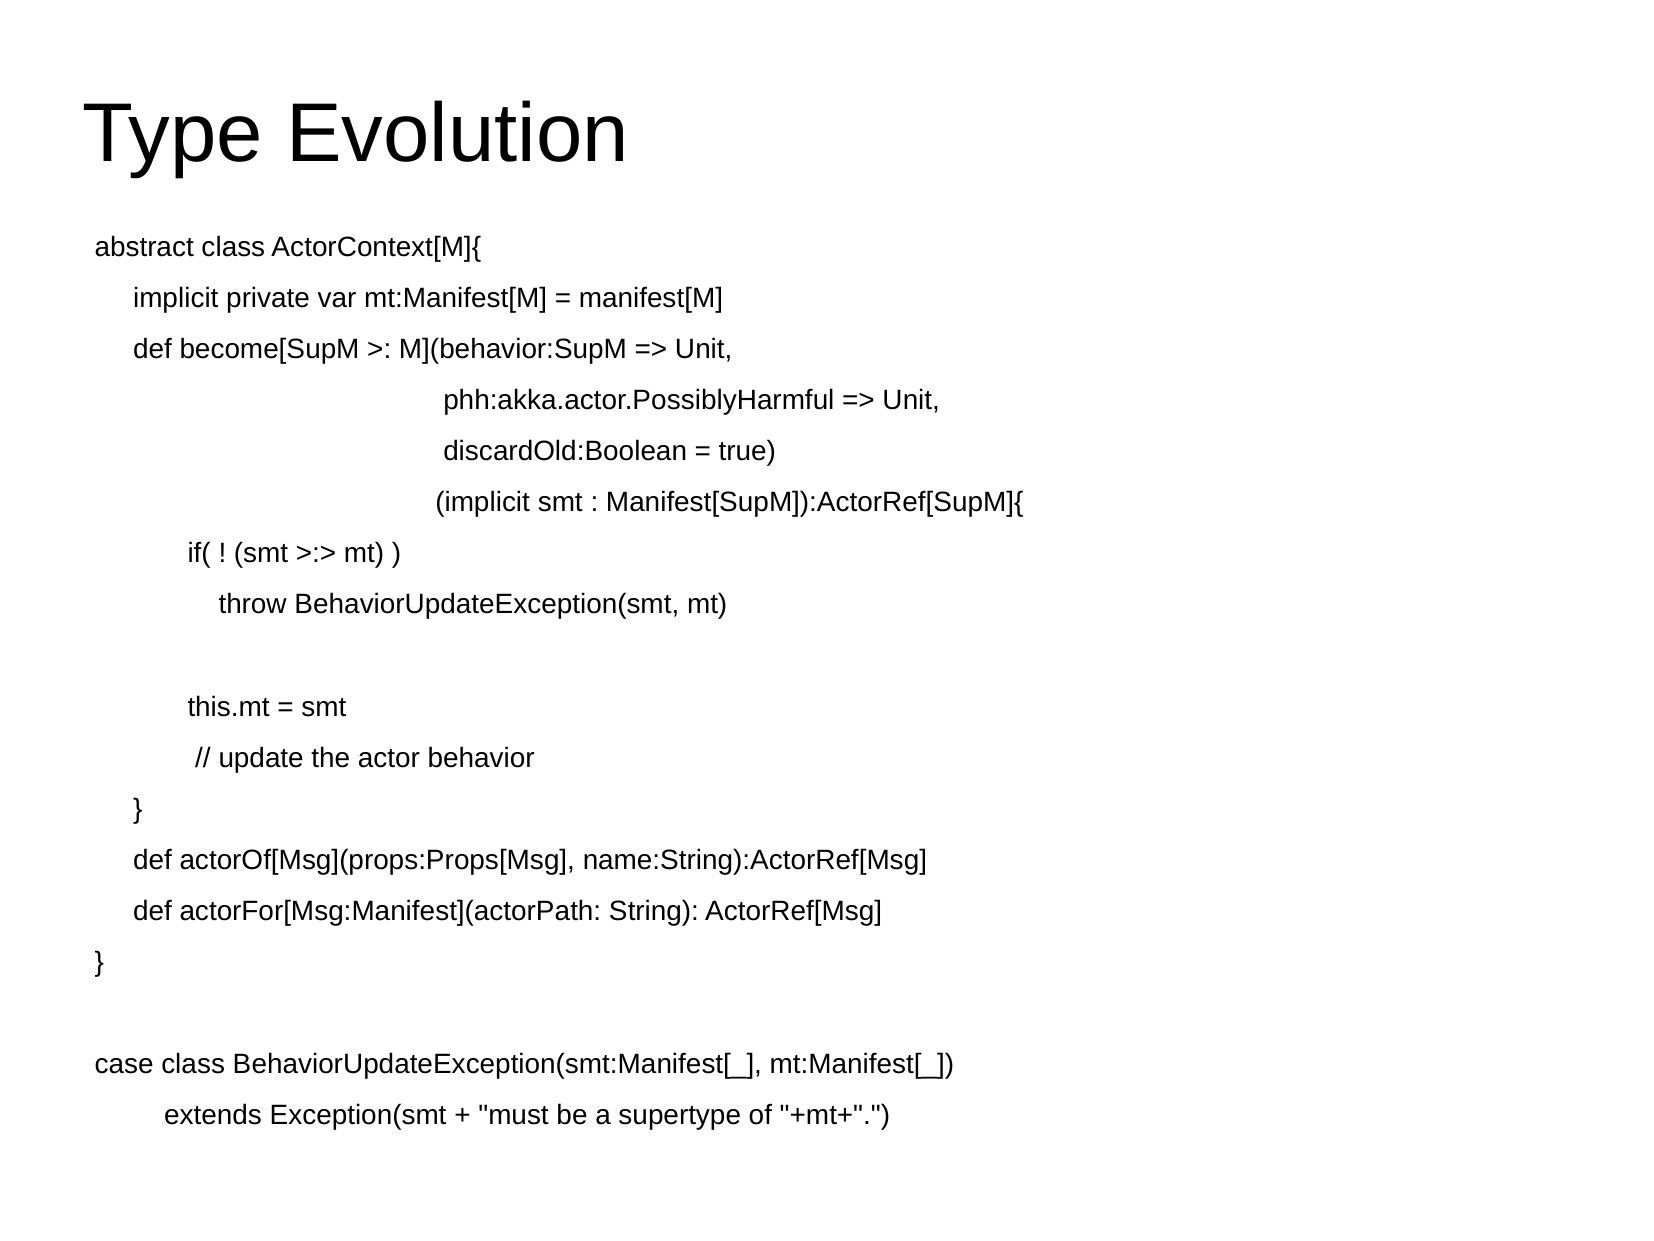

# Type Evolution
abstract class ActorContext[M]{
 implicit private var mt:Manifest[M] = manifest[M]
 def become[SupM >: M](behavior:SupM => Unit,
 phh:akka.actor.PossiblyHarmful => Unit,
 discardOld:Boolean = true)
 (implicit smt : Manifest[SupM]):ActorRef[SupM]{
 if( ! (smt >:> mt) )
 throw BehaviorUpdateException(smt, mt)
 this.mt = smt
 // update the actor behavior
 }
 def actorOf[Msg](props:Props[Msg], name:String):ActorRef[Msg]
 def actorFor[Msg:Manifest](actorPath: String): ActorRef[Msg]
}
case class BehaviorUpdateException(smt:Manifest[_], mt:Manifest[_])
 extends Exception(smt + "must be a supertype of "+mt+".")